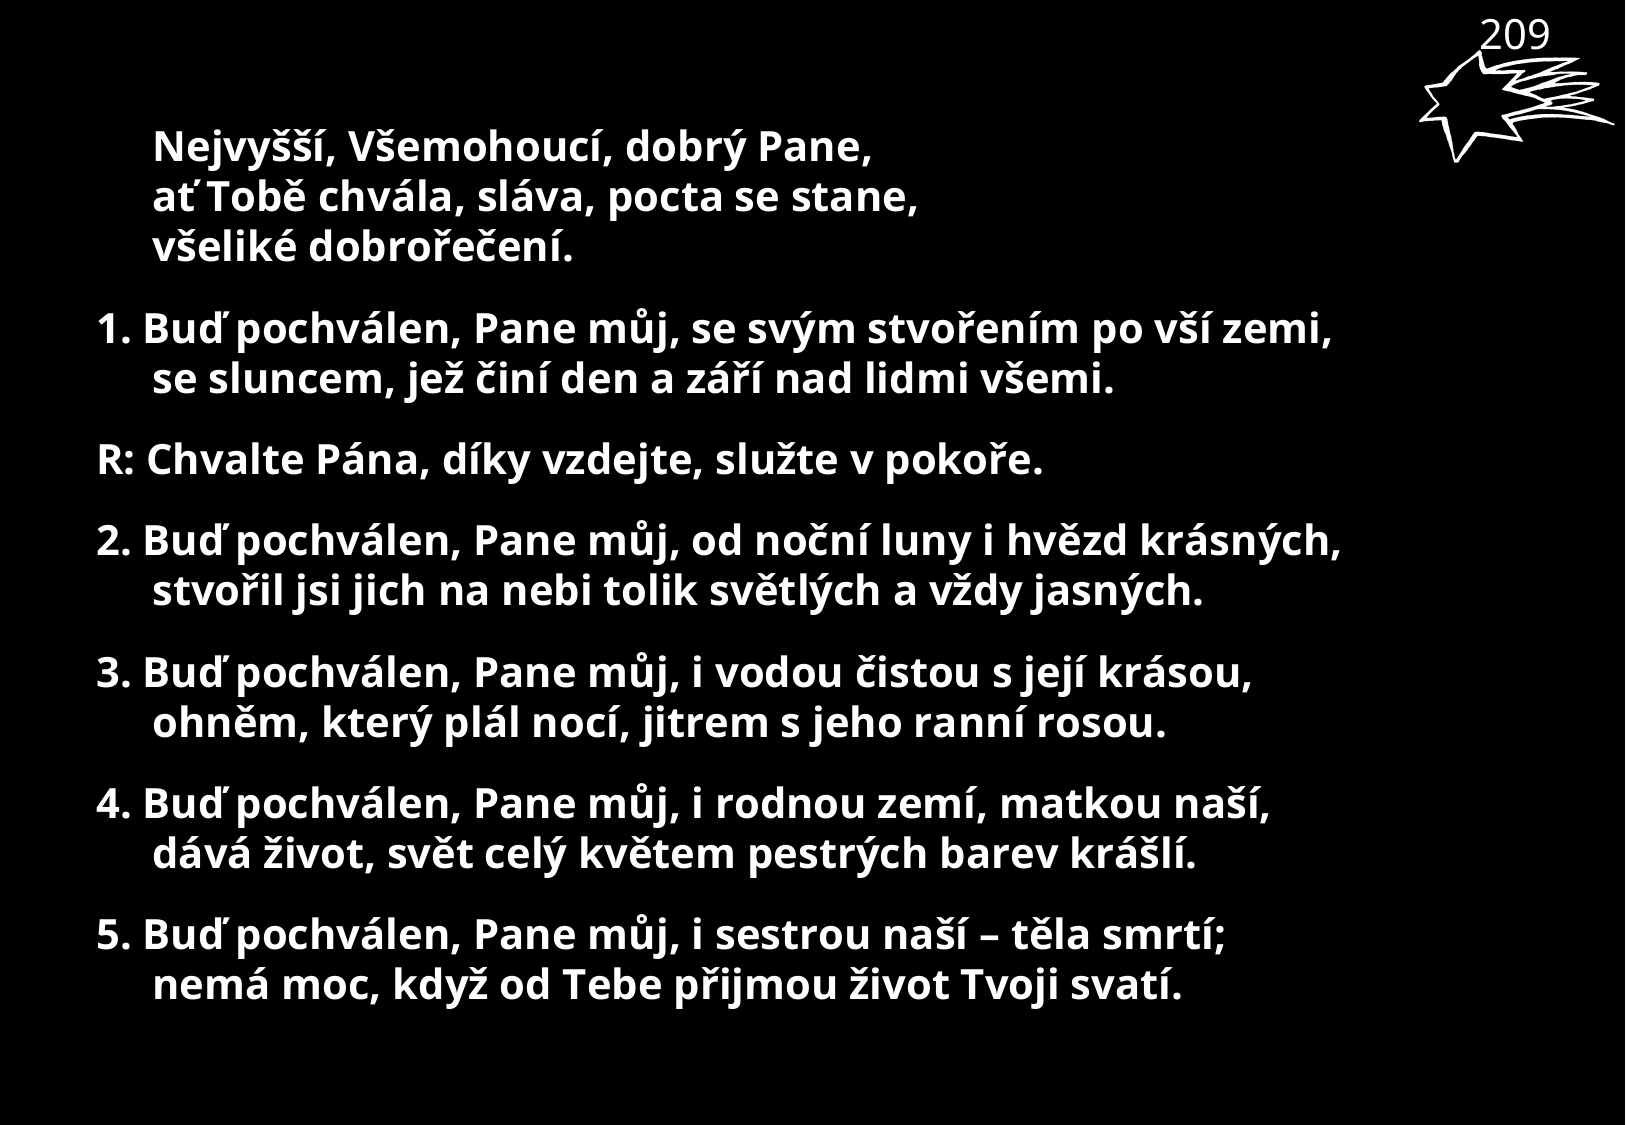

209
# Nejvyšší, Všemohoucí, dobrý Pane, ať Tobě chvála, sláva, pocta se stane, všeliké dobrořečení.
1. Buď pochválen, Pane můj, se svým stvořením po vší zemi,
se sluncem, jež činí den a září nad lidmi všemi.
R: Chvalte Pána, díky vzdejte, služte v pokoře.
2. Buď pochválen, Pane můj, od noční luny i hvězd krásných,
stvořil jsi jich na nebi tolik světlých a vždy jasných.
3. Buď pochválen, Pane můj, i vodou čistou s její krásou,
ohněm, který plál nocí, jitrem s jeho ranní rosou.
4. Buď pochválen, Pane můj, i rodnou zemí, matkou naší,
dává život, svět celý květem pestrých barev krášlí.
5. Buď pochválen, Pane můj, i sestrou naší – těla smrtí;
nemá moc, když od Tebe přijmou život Tvoji svatí.